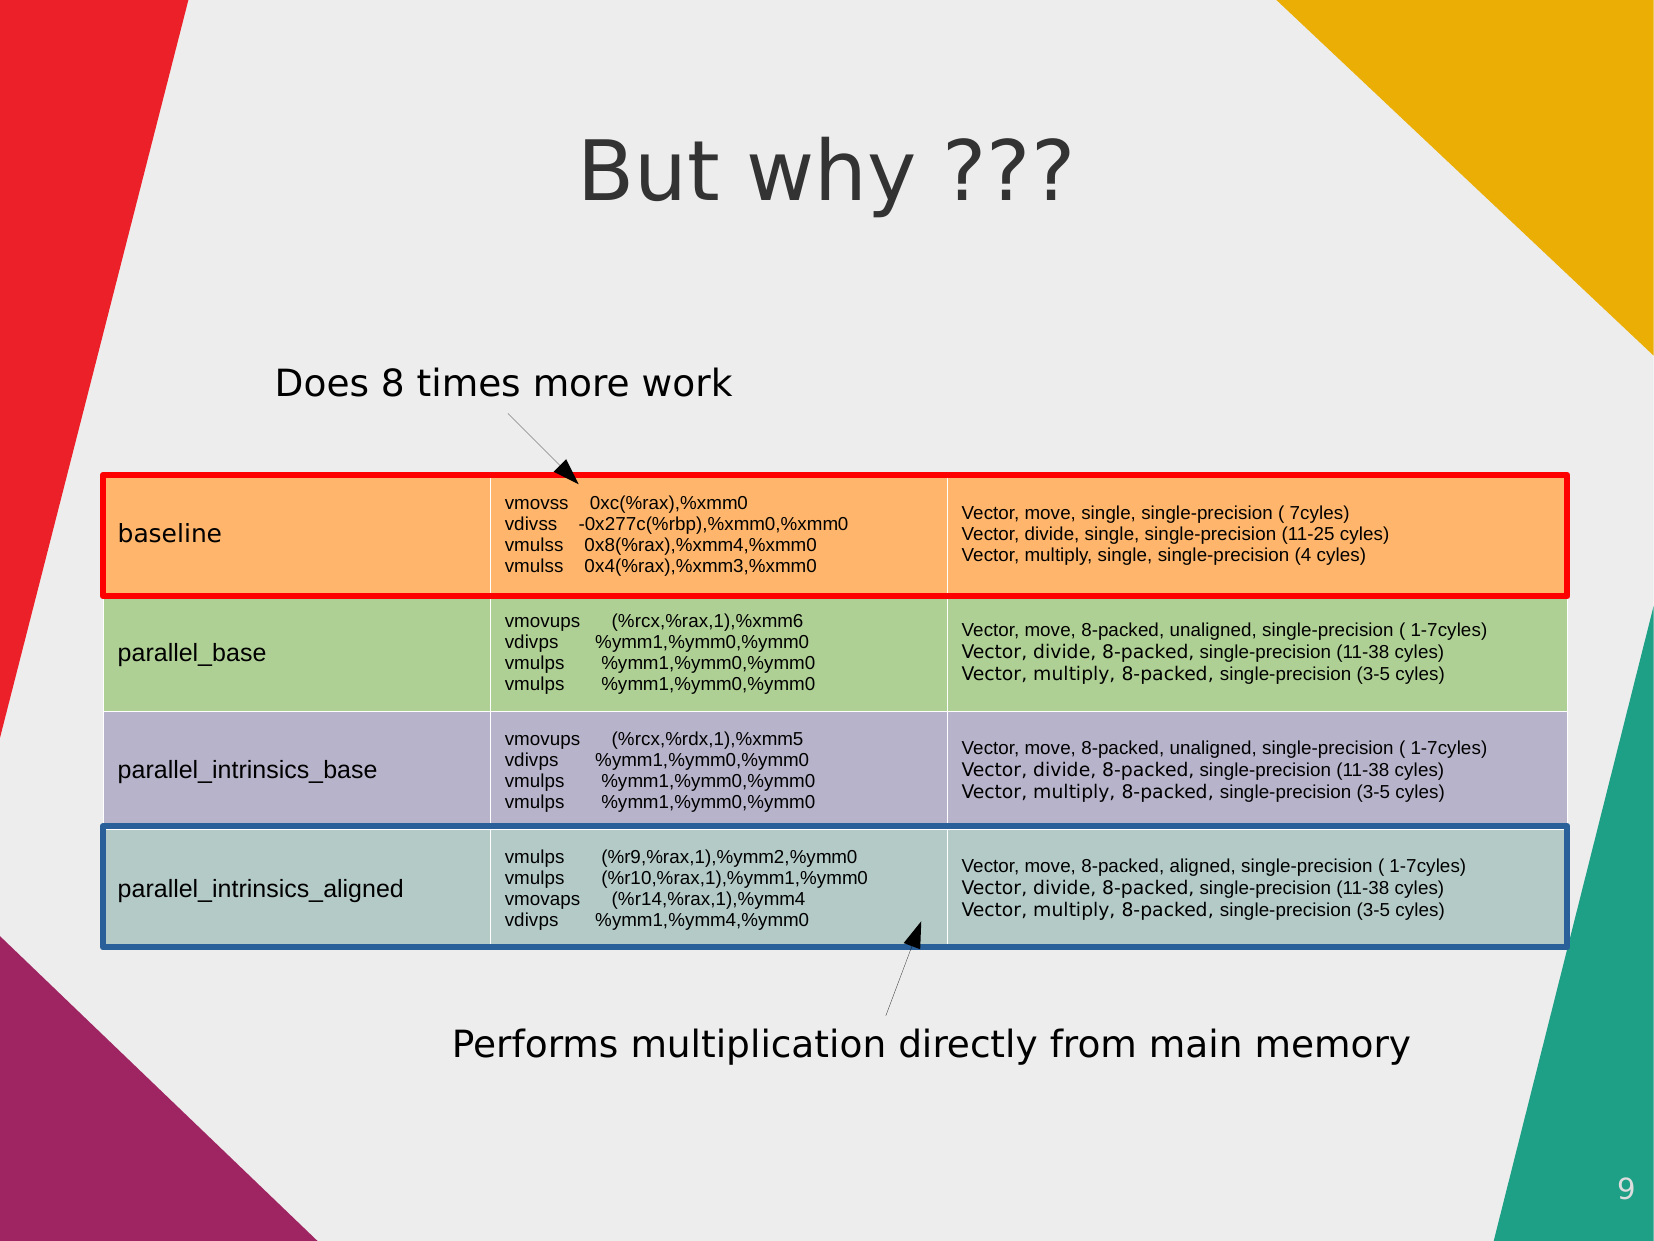

# But why ???
Does 8 times more work
| baseline | vmovss 0xc(%rax),%xmm0 vdivss -0x277c(%rbp),%xmm0,%xmm0 vmulss 0x8(%rax),%xmm4,%xmm0 vmulss 0x4(%rax),%xmm3,%xmm0 | Vector, move, single, single-precision ( 7cyles) Vector, divide, single, single-precision (11-25 cyles) Vector, multiply, single, single-precision (4 cyles) |
| --- | --- | --- |
| parallel\_base | vmovups (%rcx,%rax,1),%xmm6 vdivps %ymm1,%ymm0,%ymm0 vmulps %ymm1,%ymm0,%ymm0 vmulps %ymm1,%ymm0,%ymm0 | Vector, move, 8-packed, unaligned, single-precision ( 1-7cyles) Vector, divide, 8-packed, single-precision (11-38 cyles) Vector, multiply, 8-packed, single-precision (3-5 cyles) |
| parallel\_intrinsics\_base | vmovups (%rcx,%rdx,1),%xmm5 vdivps %ymm1,%ymm0,%ymm0 vmulps %ymm1,%ymm0,%ymm0 vmulps %ymm1,%ymm0,%ymm0 | Vector, move, 8-packed, unaligned, single-precision ( 1-7cyles) Vector, divide, 8-packed, single-precision (11-38 cyles) Vector, multiply, 8-packed, single-precision (3-5 cyles) |
| parallel\_intrinsics\_aligned | vmulps (%r9,%rax,1),%ymm2,%ymm0 vmulps (%r10,%rax,1),%ymm1,%ymm0 vmovaps (%r14,%rax,1),%ymm4 vdivps %ymm1,%ymm4,%ymm0 | Vector, move, 8-packed, aligned, single-precision ( 1-7cyles) Vector, divide, 8-packed, single-precision (11-38 cyles) Vector, multiply, 8-packed, single-precision (3-5 cyles) |
Performs multiplication directly from main memory
9